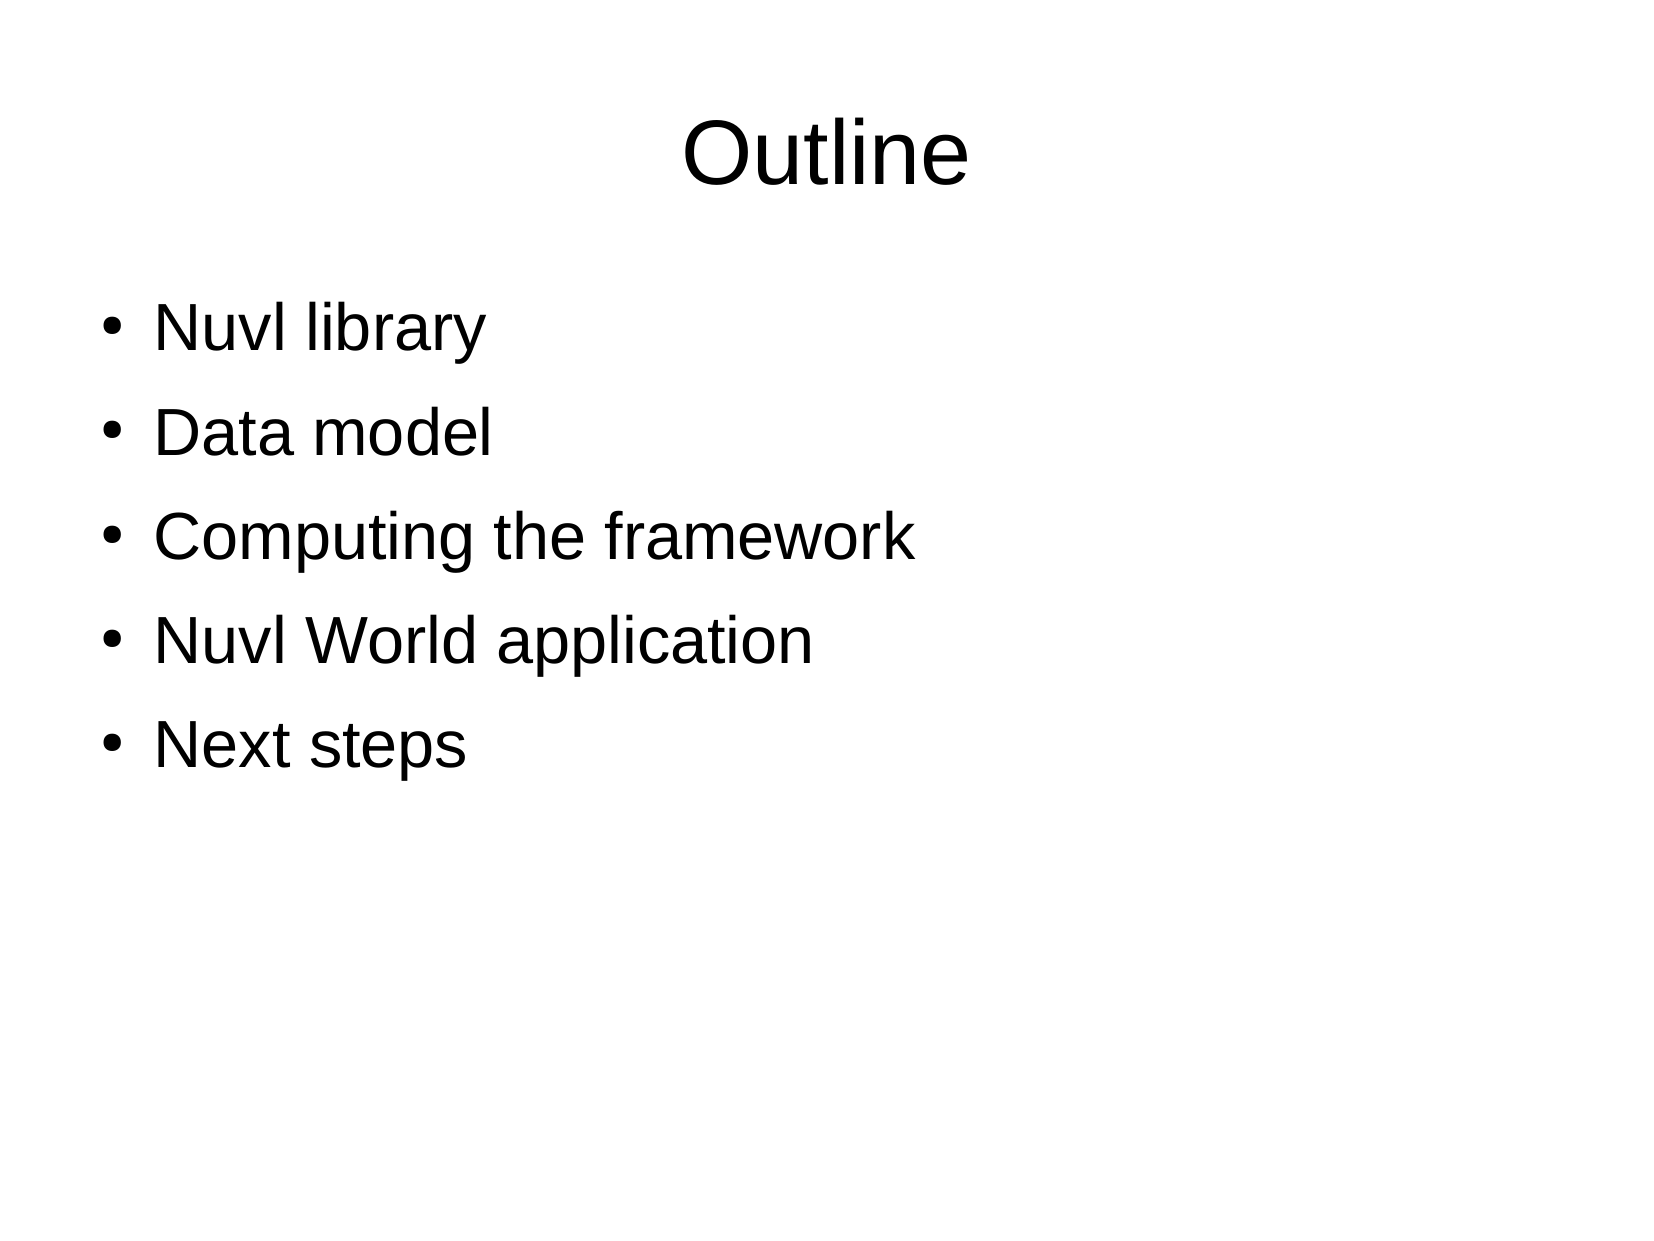

# Outline
Nuvl library
Data model
Computing the framework
Nuvl World application
Next steps